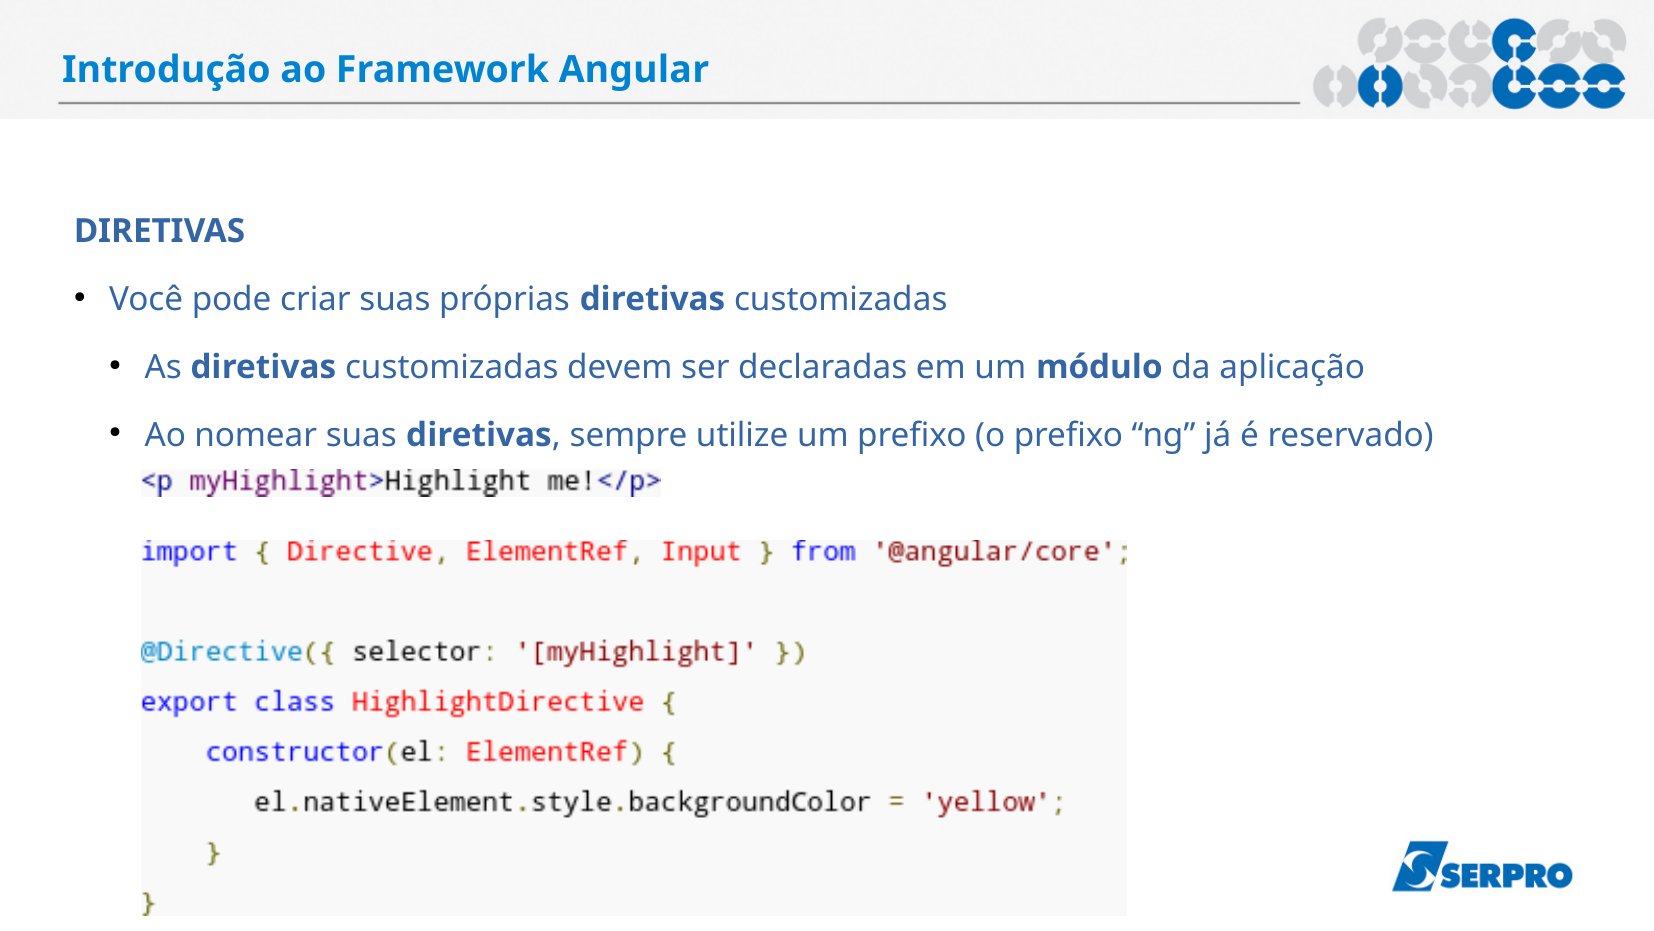

Introdução ao Framework Angular
DIRETIVAS
Você pode criar suas próprias diretivas customizadas
As diretivas customizadas devem ser declaradas em um módulo da aplicação
Ao nomear suas diretivas, sempre utilize um prefixo (o prefixo “ng” já é reservado)